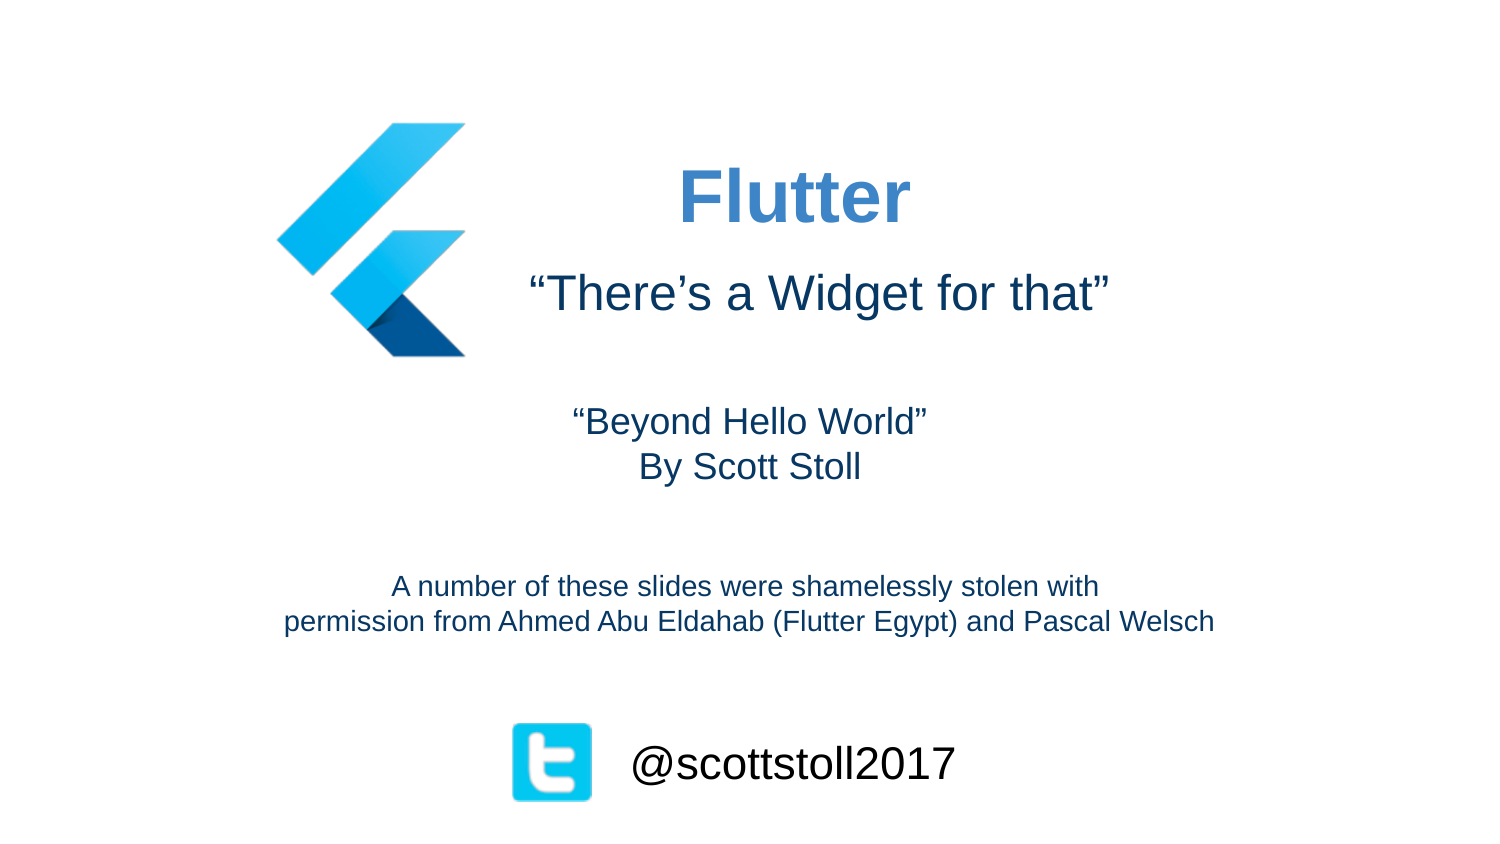

Flutter
 “There’s a Widget for that”
“Beyond Hello World”
By Scott Stoll
A number of these slides were shamelessly stolen with
permission from Ahmed Abu Eldahab (Flutter Egypt) and Pascal Welsch
@scottstoll2017